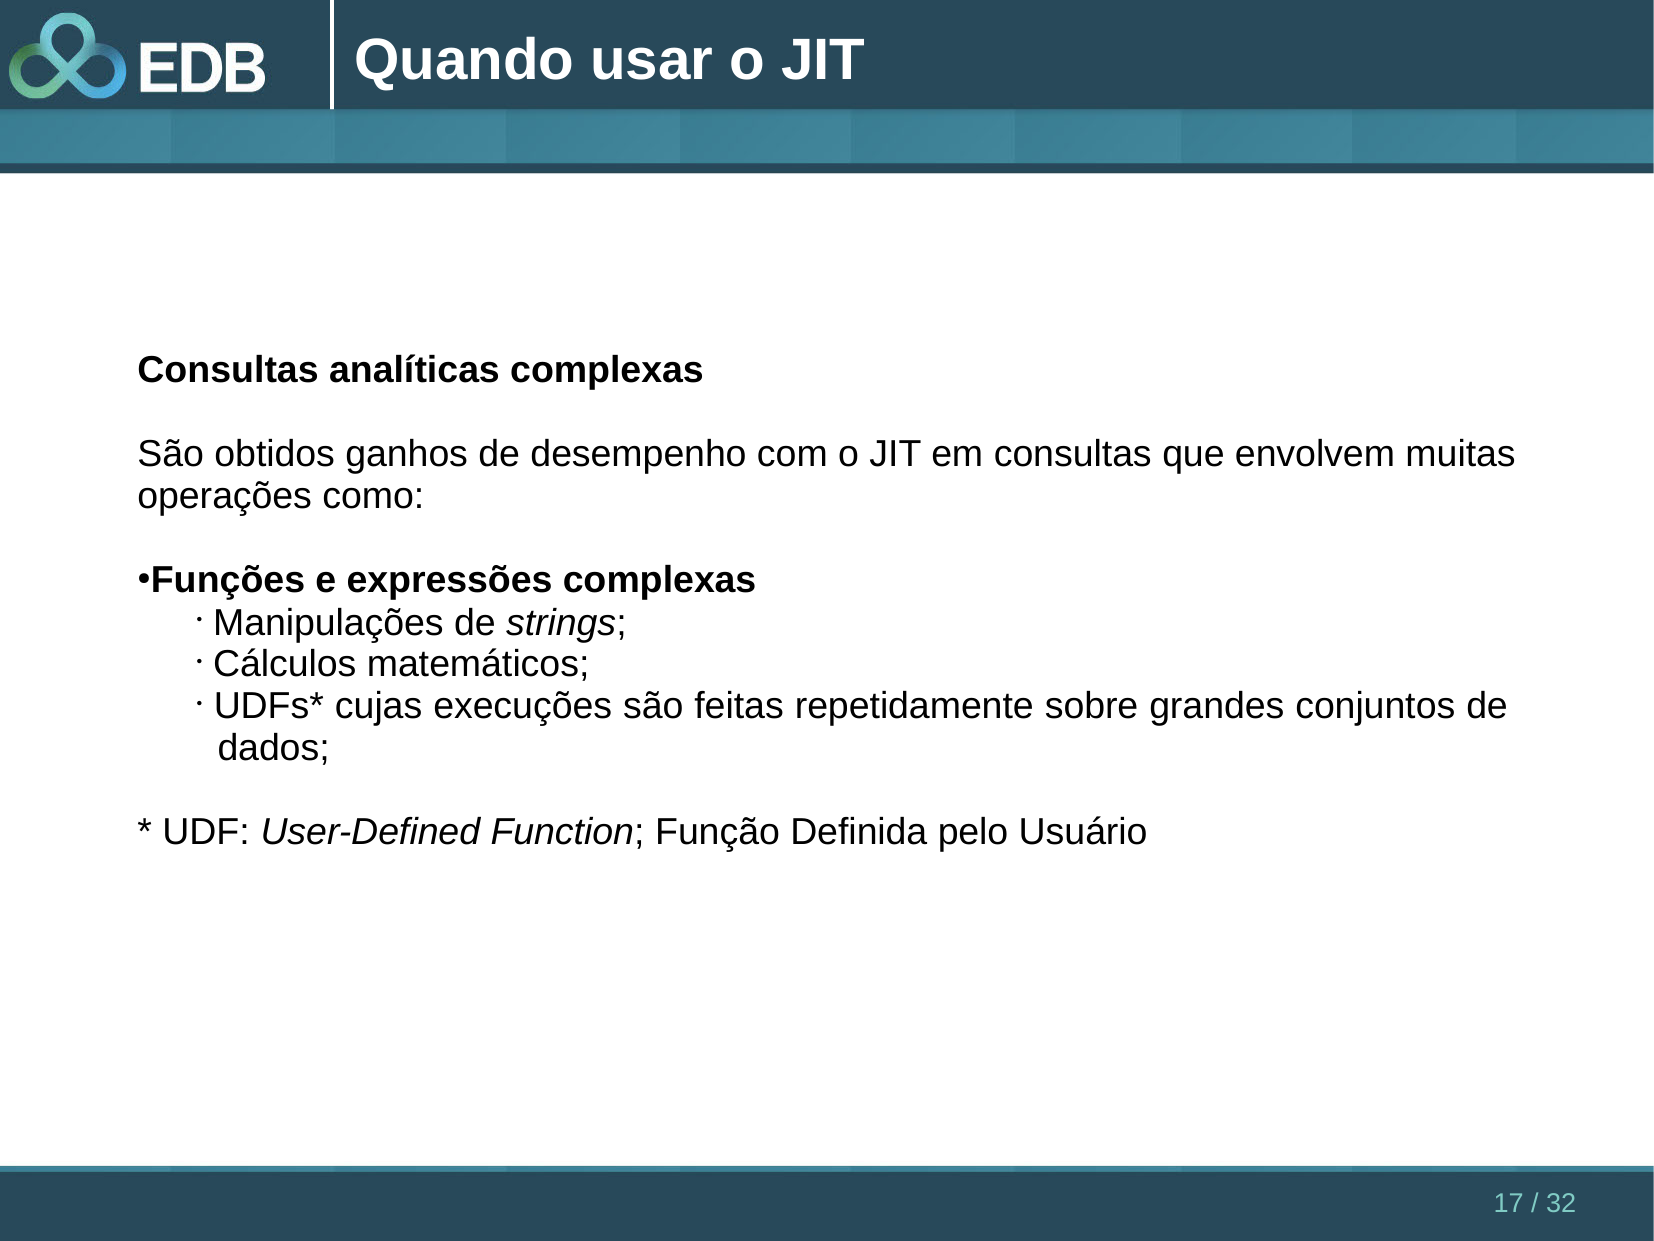

# Quando usar o JIT
Consultas analíticas complexas
São obtidos ganhos de desempenho com o JIT em consultas que envolvem muitas
operações como:
Funções e expressões complexas
 Manipulações de strings;
 Cálculos matemáticos;
 UDFs* cujas execuções são feitas repetidamente sobre grandes conjuntos de dados;
* UDF: User-Defined Function; Função Definida pelo Usuário